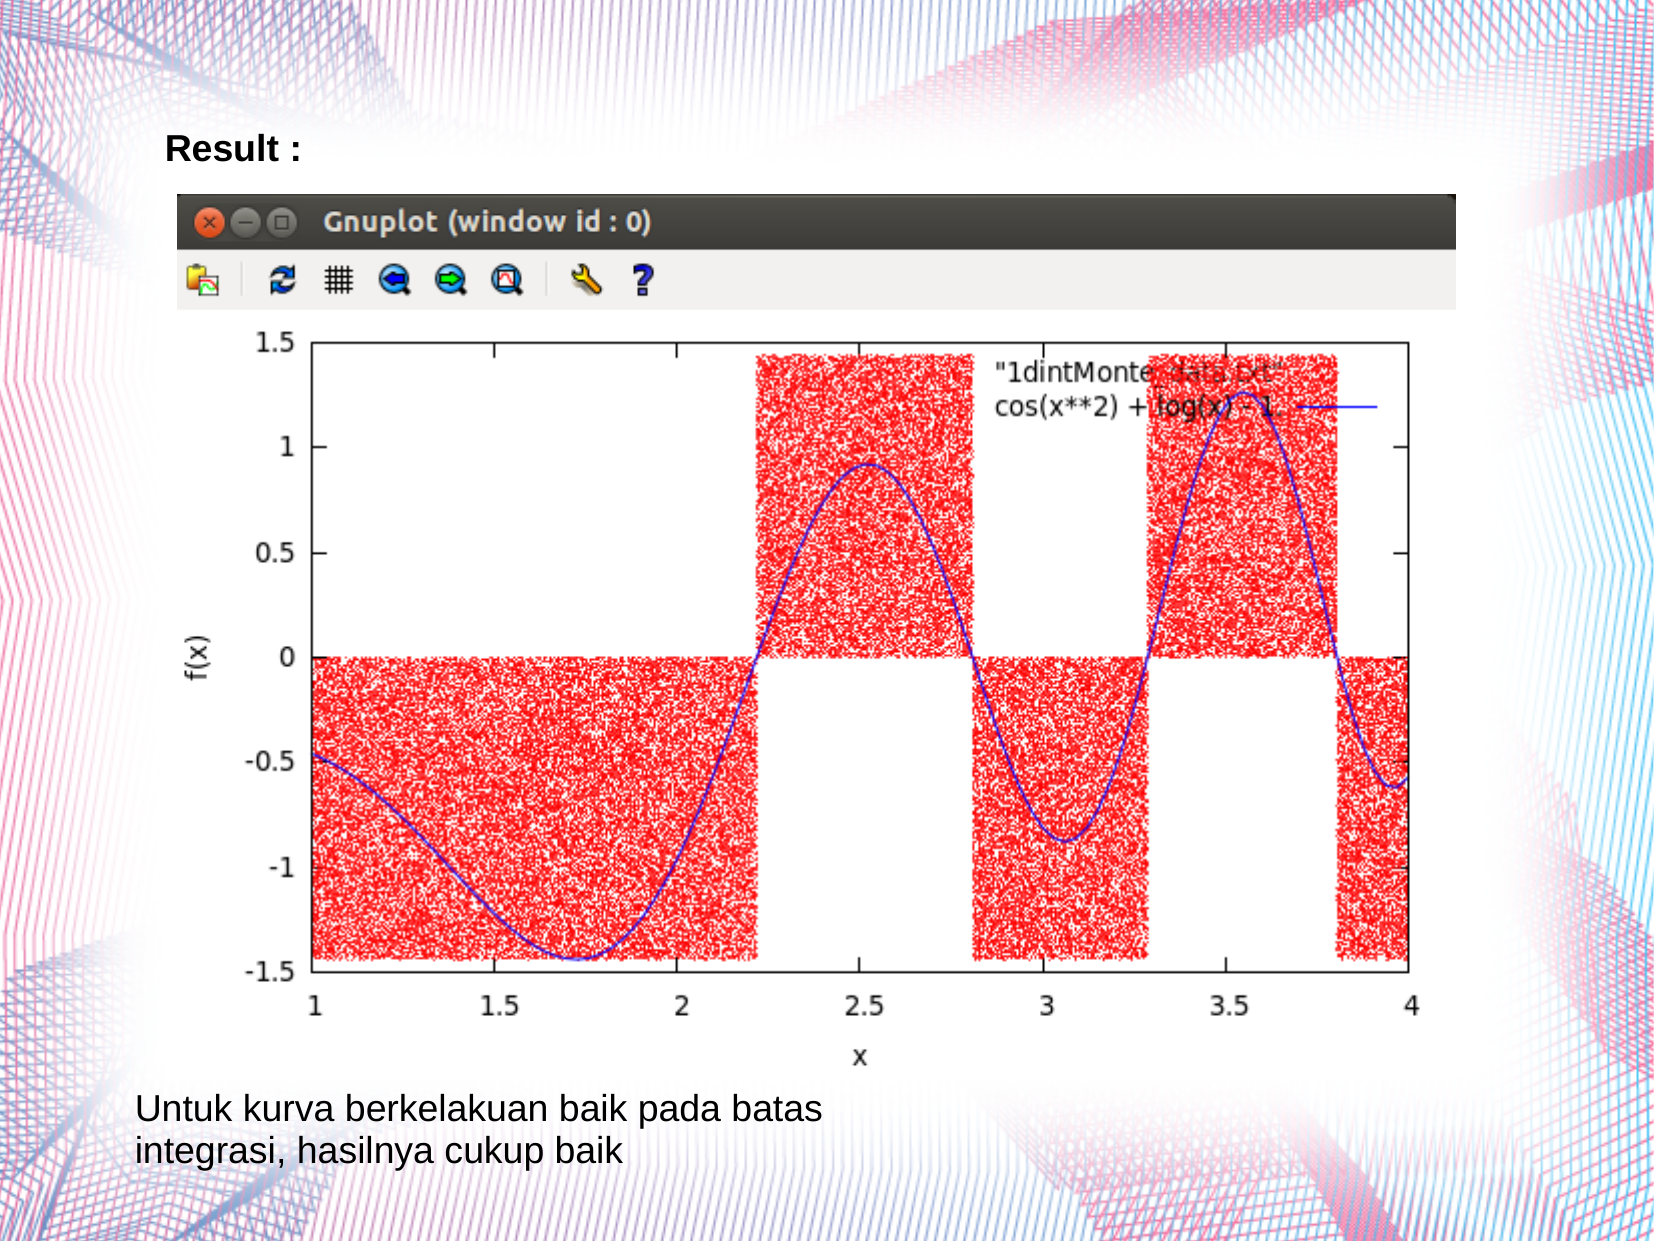

Result :
Untuk kurva berkelakuan baik pada batas integrasi, hasilnya cukup baik